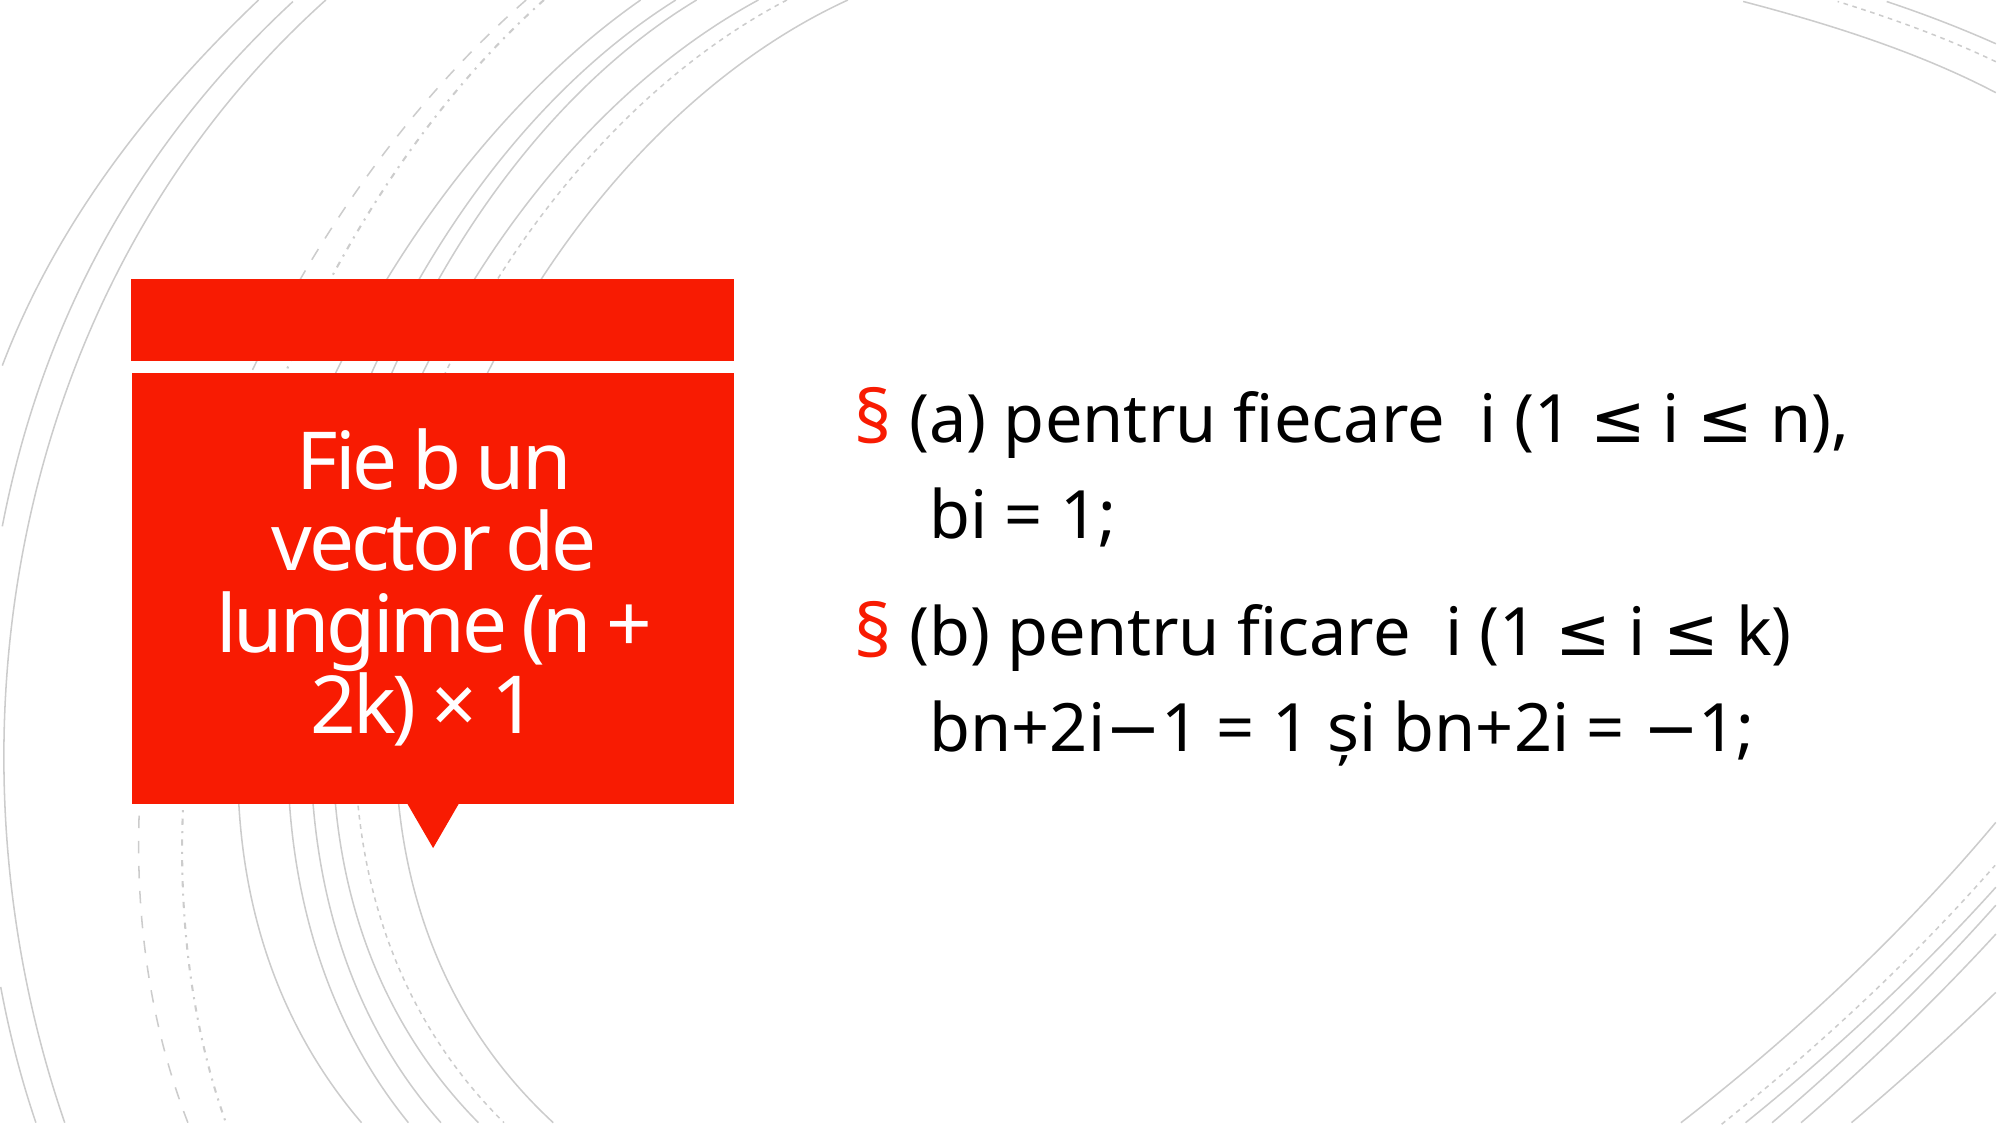

(a) pentru fiecare i (1 ≤ i ≤ n), bi = 1;
 (b) pentru ficare i (1 ≤ i ≤ k) bn+2i−1 = 1 și bn+2i = −1;
# Fie b un vector de lungime (n + 2k) × 1